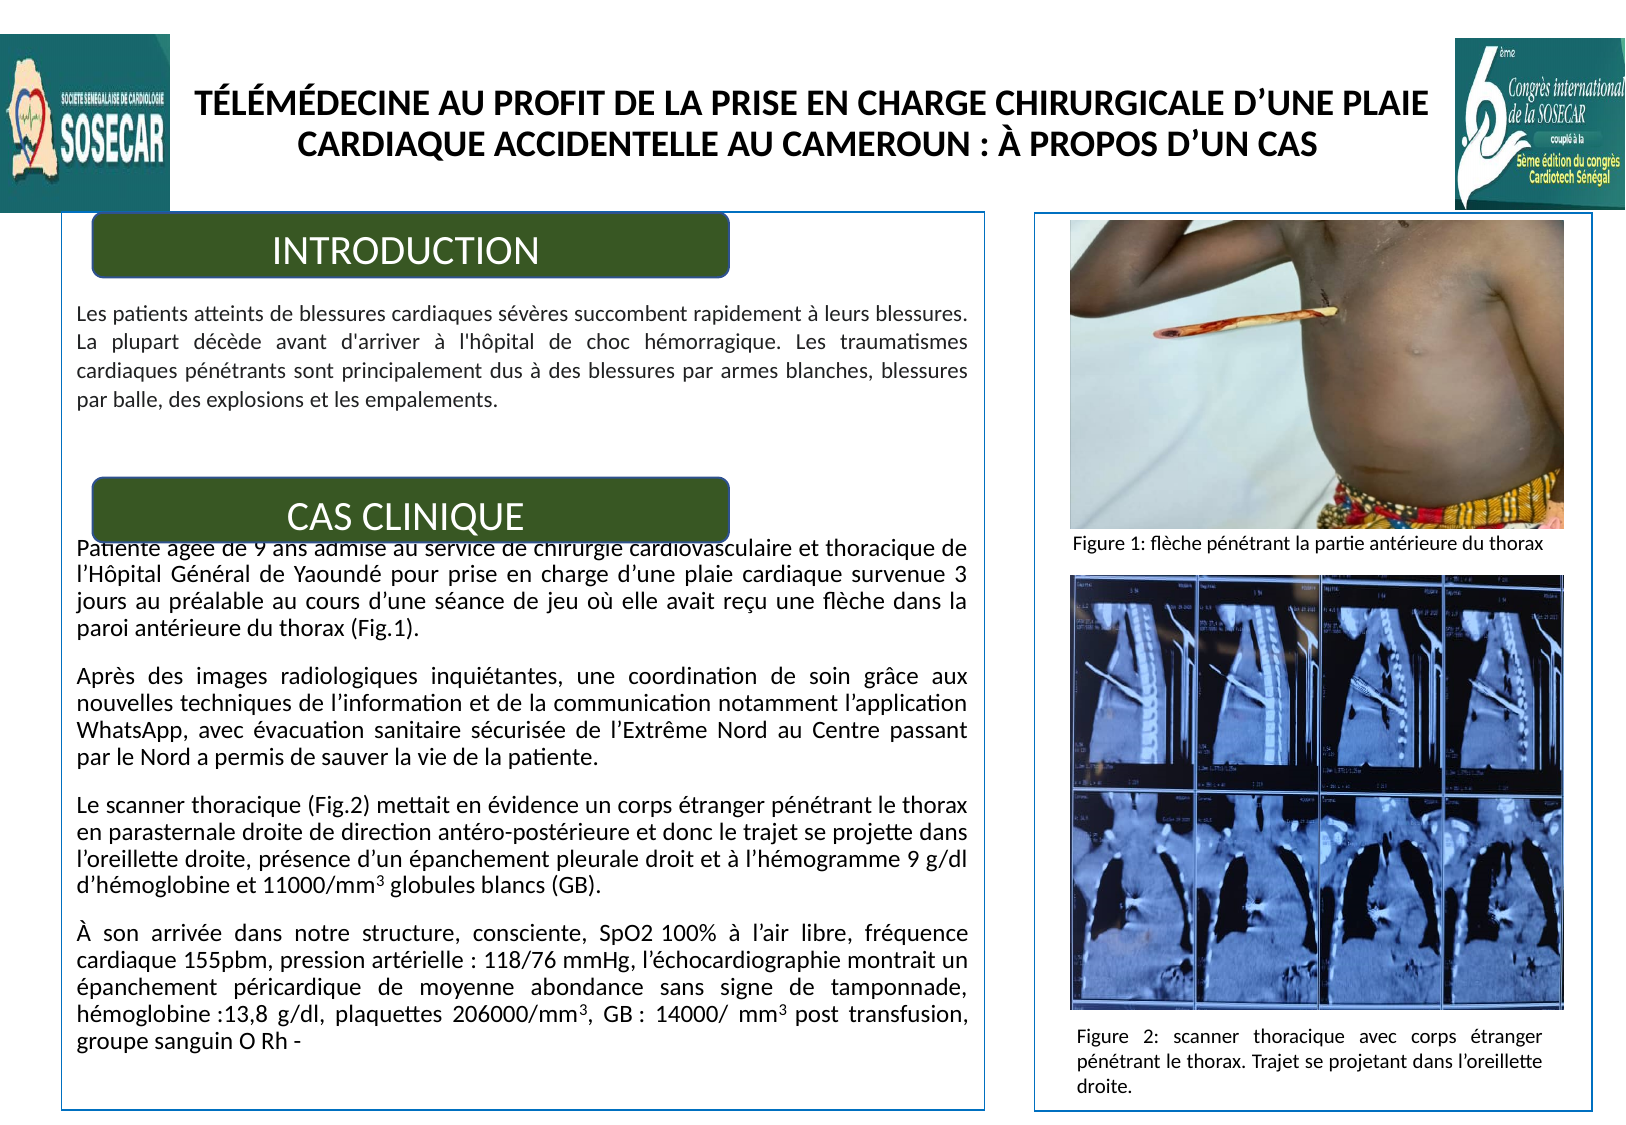

# Télémédecine au profit de la prise en charge chirurgicale d’une plaie cardiaque accidentelle au Cameroun : à propos d’un cas
 Les patients atteints de blessures cardiaques sévères succombent rapidement à leurs blessures. La plupart décède avant d'arriver à l'hôpital de choc hémorragique. Les traumatismes cardiaques pénétrants sont principalement dus à des blessures par armes blanches, blessures par balle, des explosions et les empalements.
Patiente âgée de 9 ans admise au service de chirurgie cardiovasculaire et thoracique de l’Hôpital Général de Yaoundé pour prise en charge d’une plaie cardiaque survenue 3 jours au préalable au cours d’une séance de jeu où elle avait reçu une flèche dans la paroi antérieure du thorax (Fig.1).
Après des images radiologiques inquiétantes, une coordination de soin grâce aux nouvelles techniques de l’information et de la communication notamment l’application WhatsApp, avec évacuation sanitaire sécurisée de l’Extrême Nord au Centre passant par le Nord a permis de sauver la vie de la patiente.
Le scanner thoracique (Fig.2) mettait en évidence un corps étranger pénétrant le thorax en parasternale droite de direction antéro-postérieure et donc le trajet se projette dans l’oreillette droite, présence d’un épanchement pleurale droit et à l’hémogramme 9 g/dl d’hémoglobine et 11000/mm3 globules blancs (GB).
À son arrivée dans notre structure, consciente, SpO2 100% à l’air libre, fréquence cardiaque 155pbm, pression artérielle : 118/76 mmHg, l’échocardiographie montrait un épanchement péricardique de moyenne abondance sans signe de tamponnade, hémoglobine :13,8 g/dl, plaquettes 206000/mm3, GB : 14000/ mm3 post transfusion, groupe sanguin O Rh -
INTRODUCTION
CAS CLINIQUE
Figure 1: flèche pénétrant la partie antérieure du thorax
Figure 2: scanner thoracique avec corps étranger pénétrant le thorax. Trajet se projetant dans l’oreillette droite.